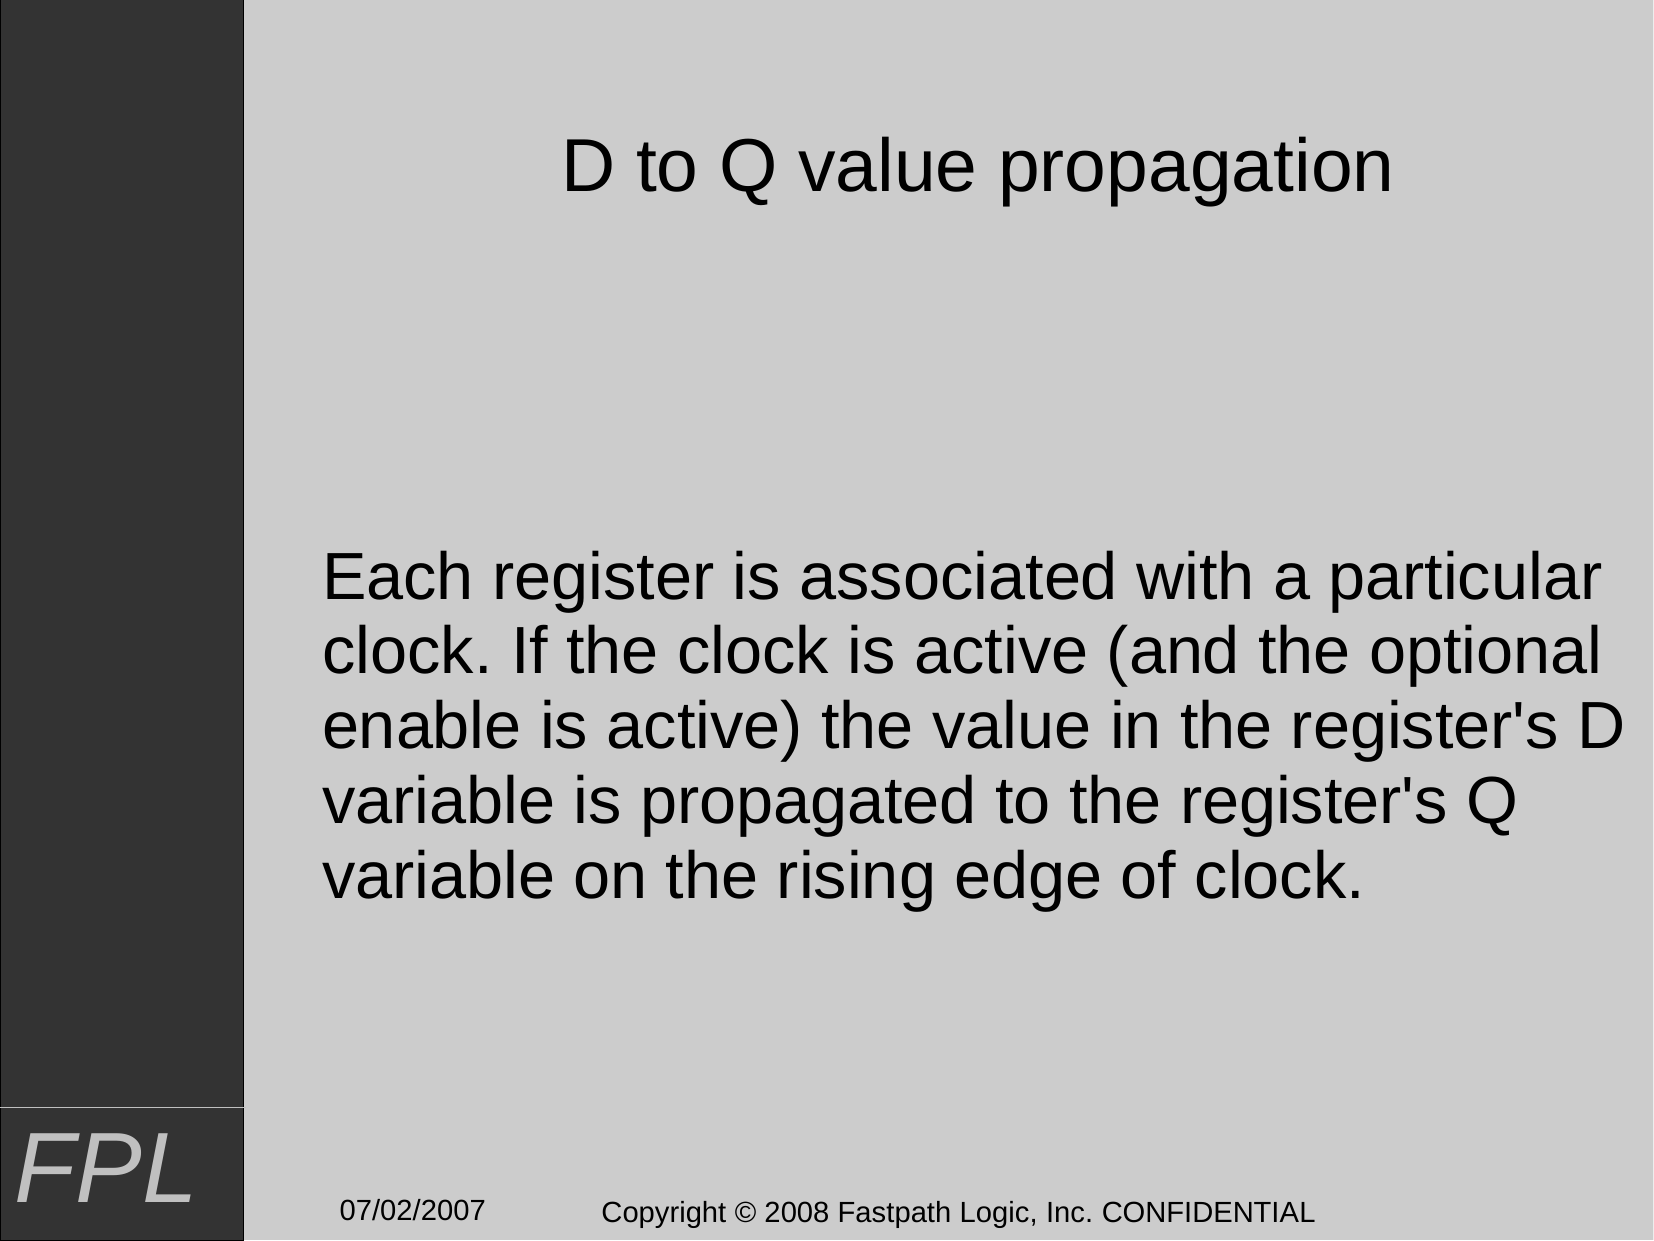

# D to Q value propagation
Each register is associated with a particular clock. If the clock is active (and the optional enable is active) the value in the register's D variable is propagated to the register's Q variable on the rising edge of clock.
07/02/2007
© 2007 FASTPATH LOGIC INC.